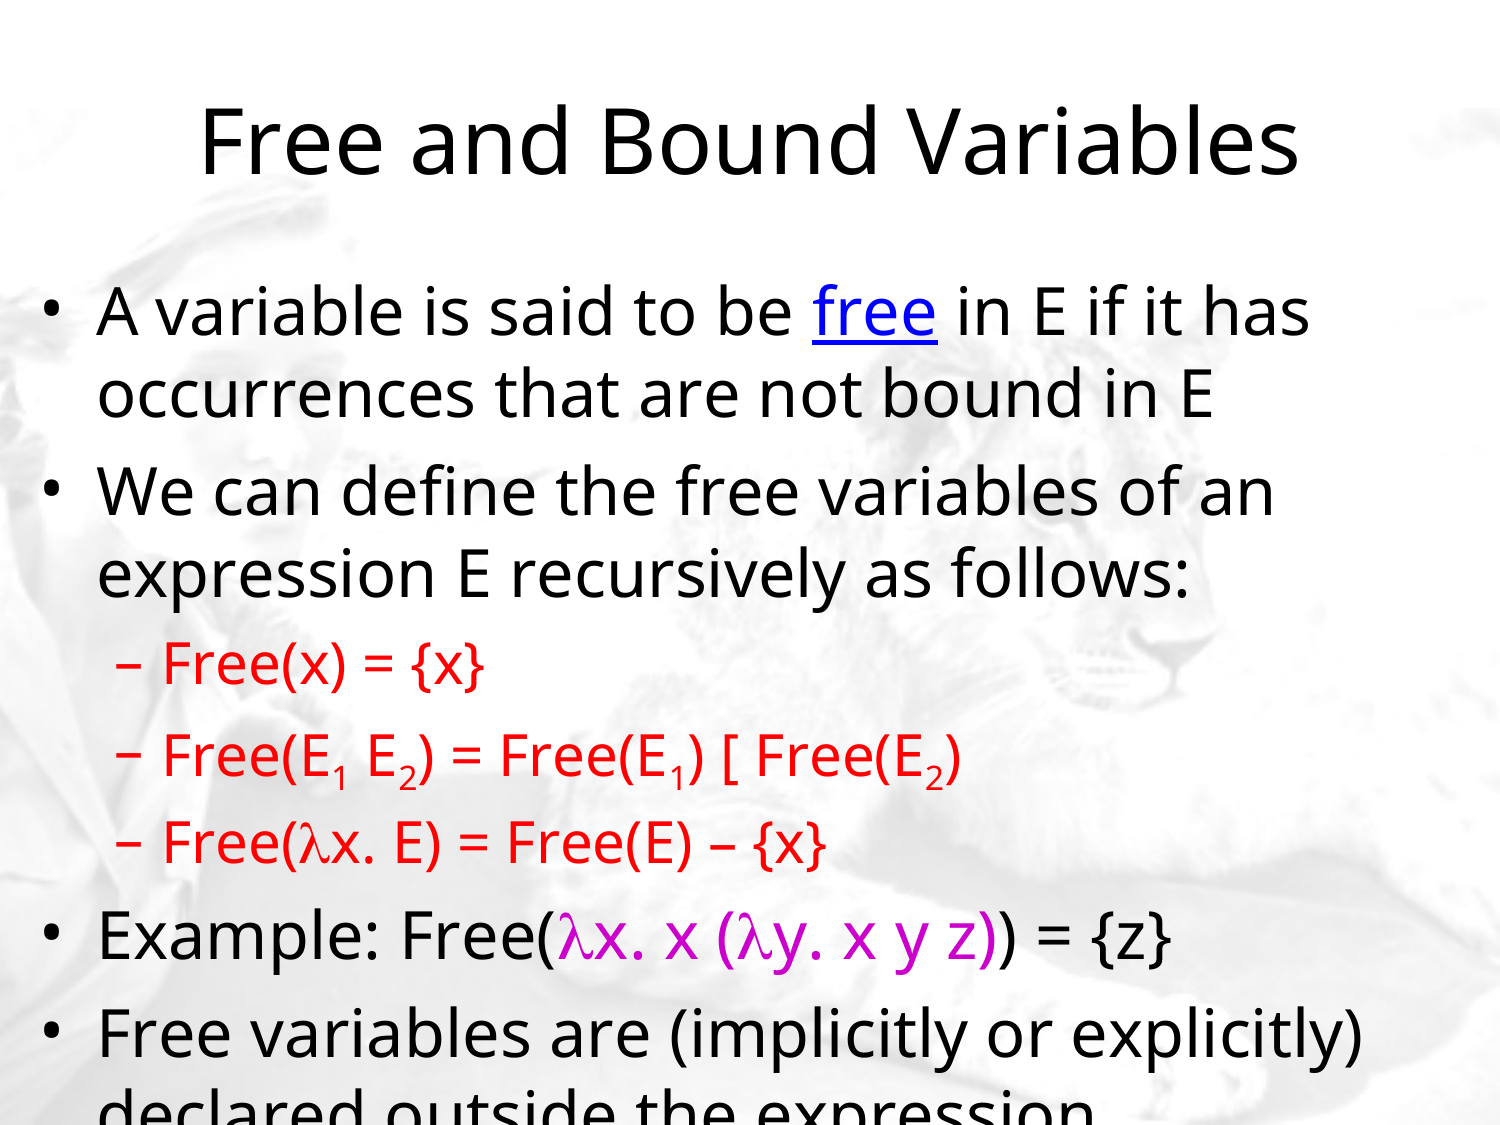

# Free and Bound Variables
A variable is said to be free in E if it has occurrences that are not bound in E
We can define the free variables of an expression E recursively as follows:
Free(x) = {x}
Free(E1 E2) = Free(E1) [ Free(E2)
Free(x. E) = Free(E) – {x}
Example: Free(x. x (y. x y z)) = {z}
Free variables are (implicitly or explicitly) declared outside the expression
10